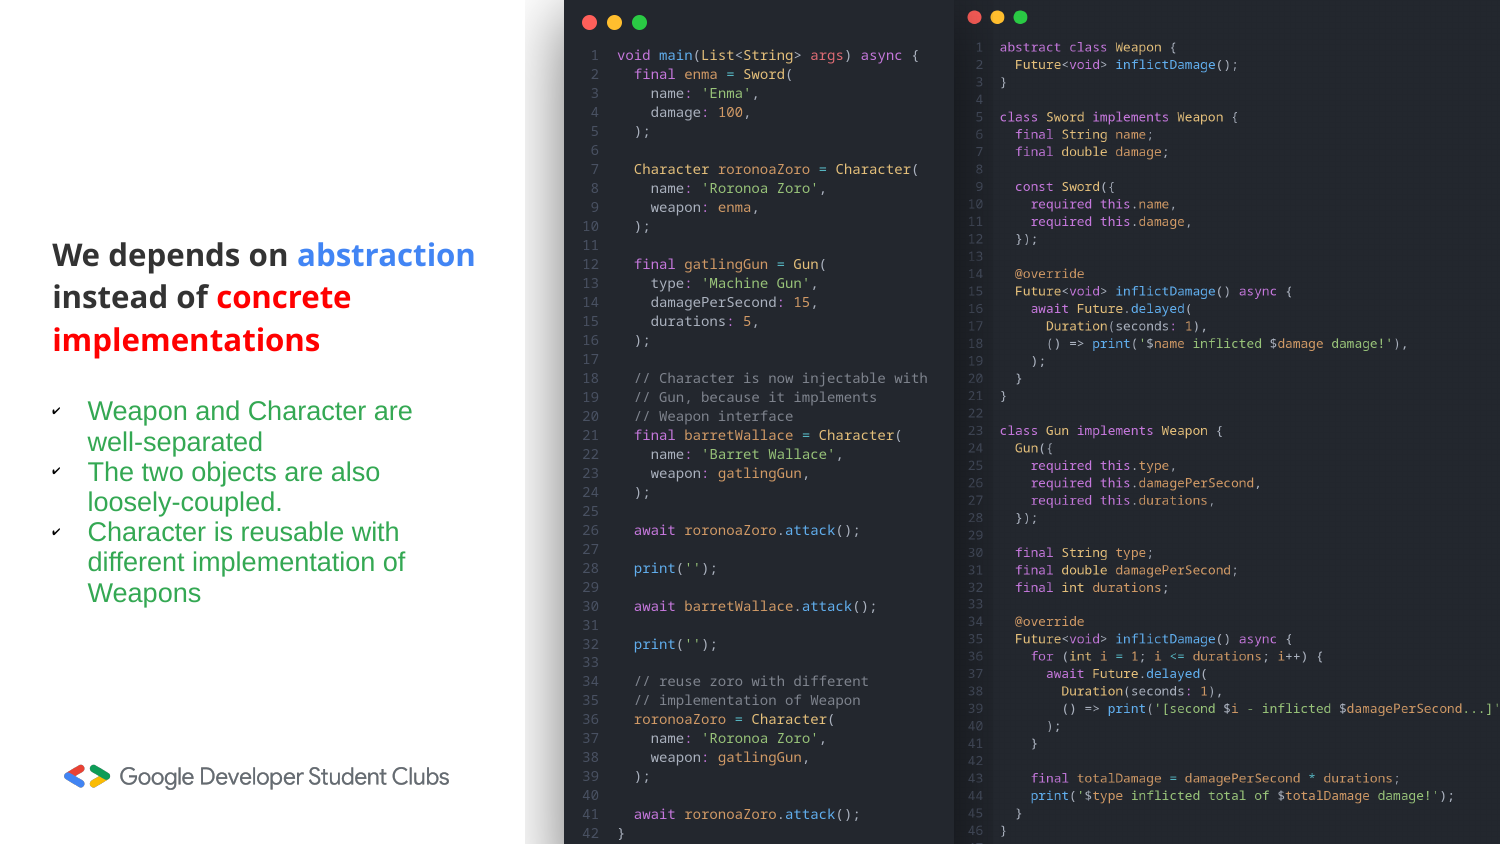

We depends on abstraction
instead of concrete
implementations
Weapon and Character are well-separated
The two objects are also loosely-coupled.
Character is reusable with different implementation of Weapons